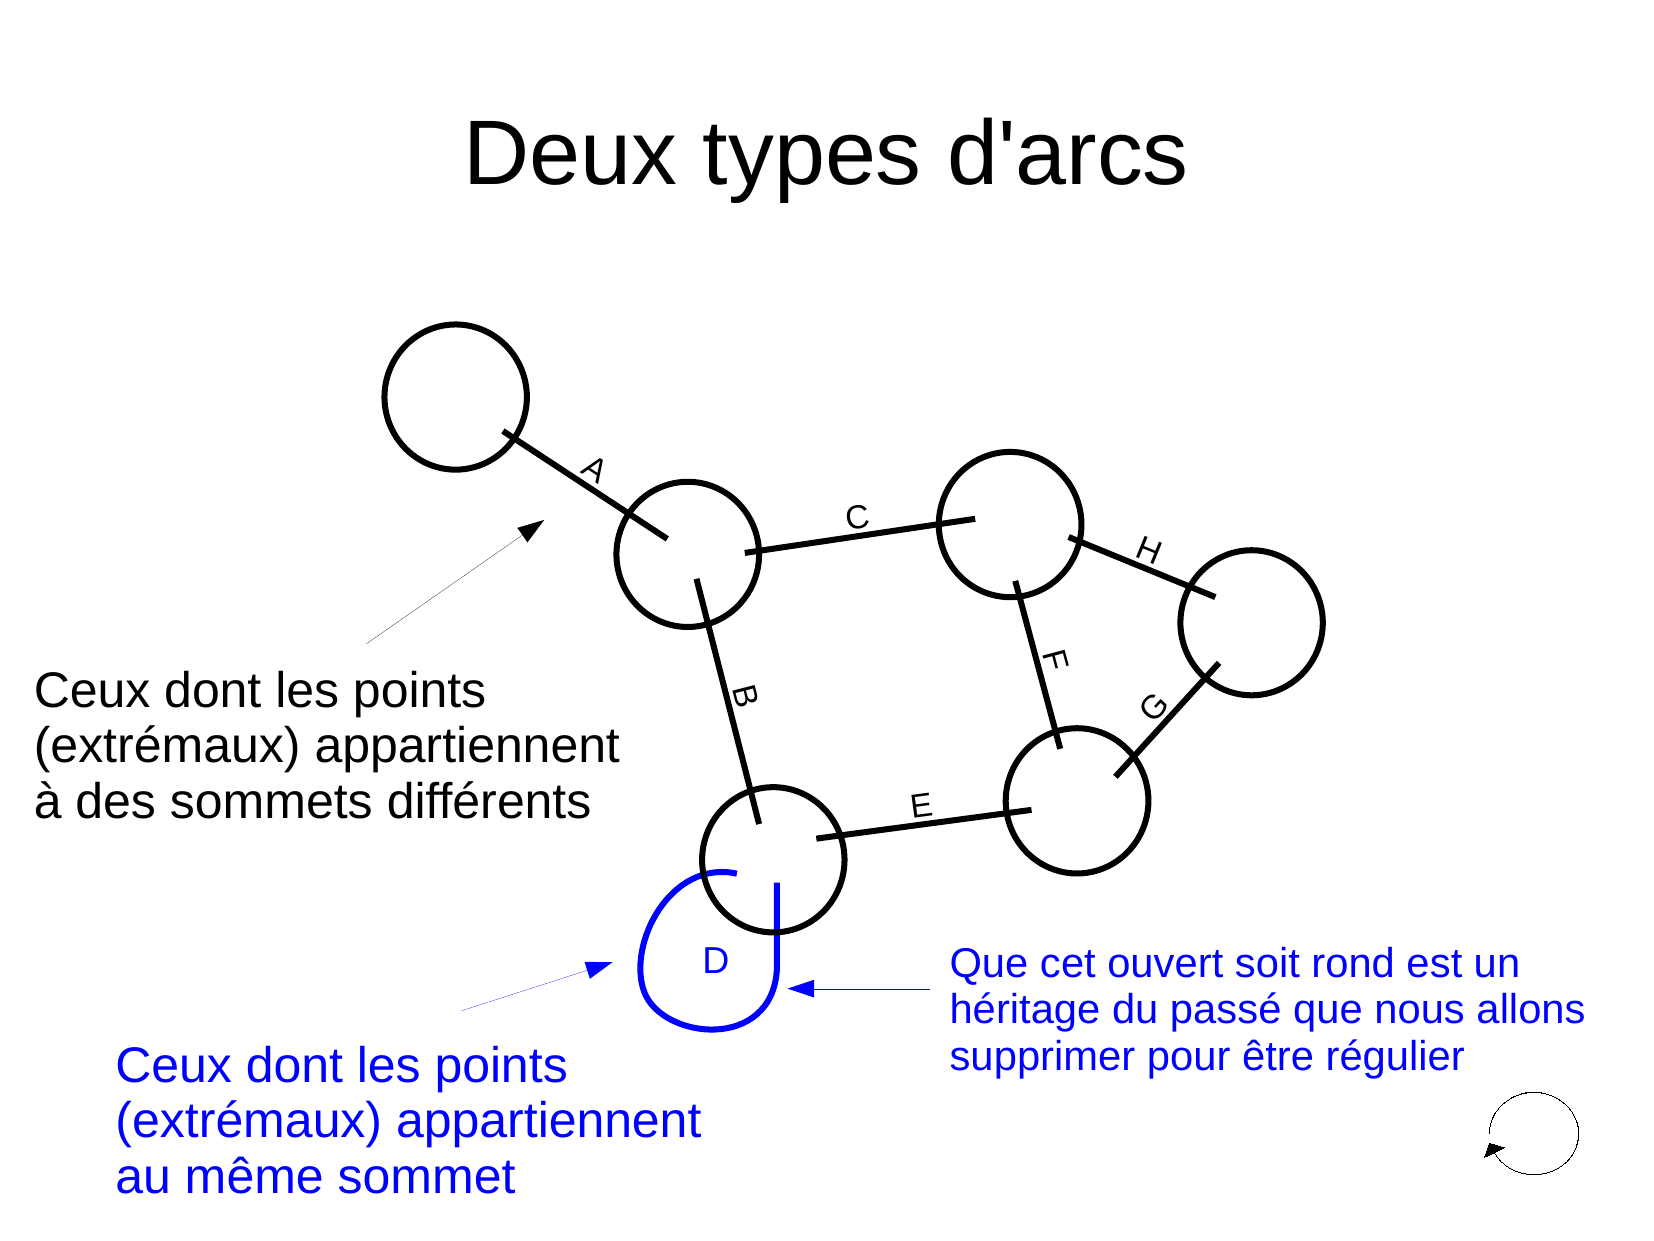

# Deux types d'arcs
A
C
H
B
F
Ceux dont les points (extrémaux) appartiennent à des sommets différents
G
E
Que cet ouvert soit rond est un héritage du passé que nous allons supprimer pour être régulier
D
Ceux dont les points (extrémaux) appartiennent au même sommet